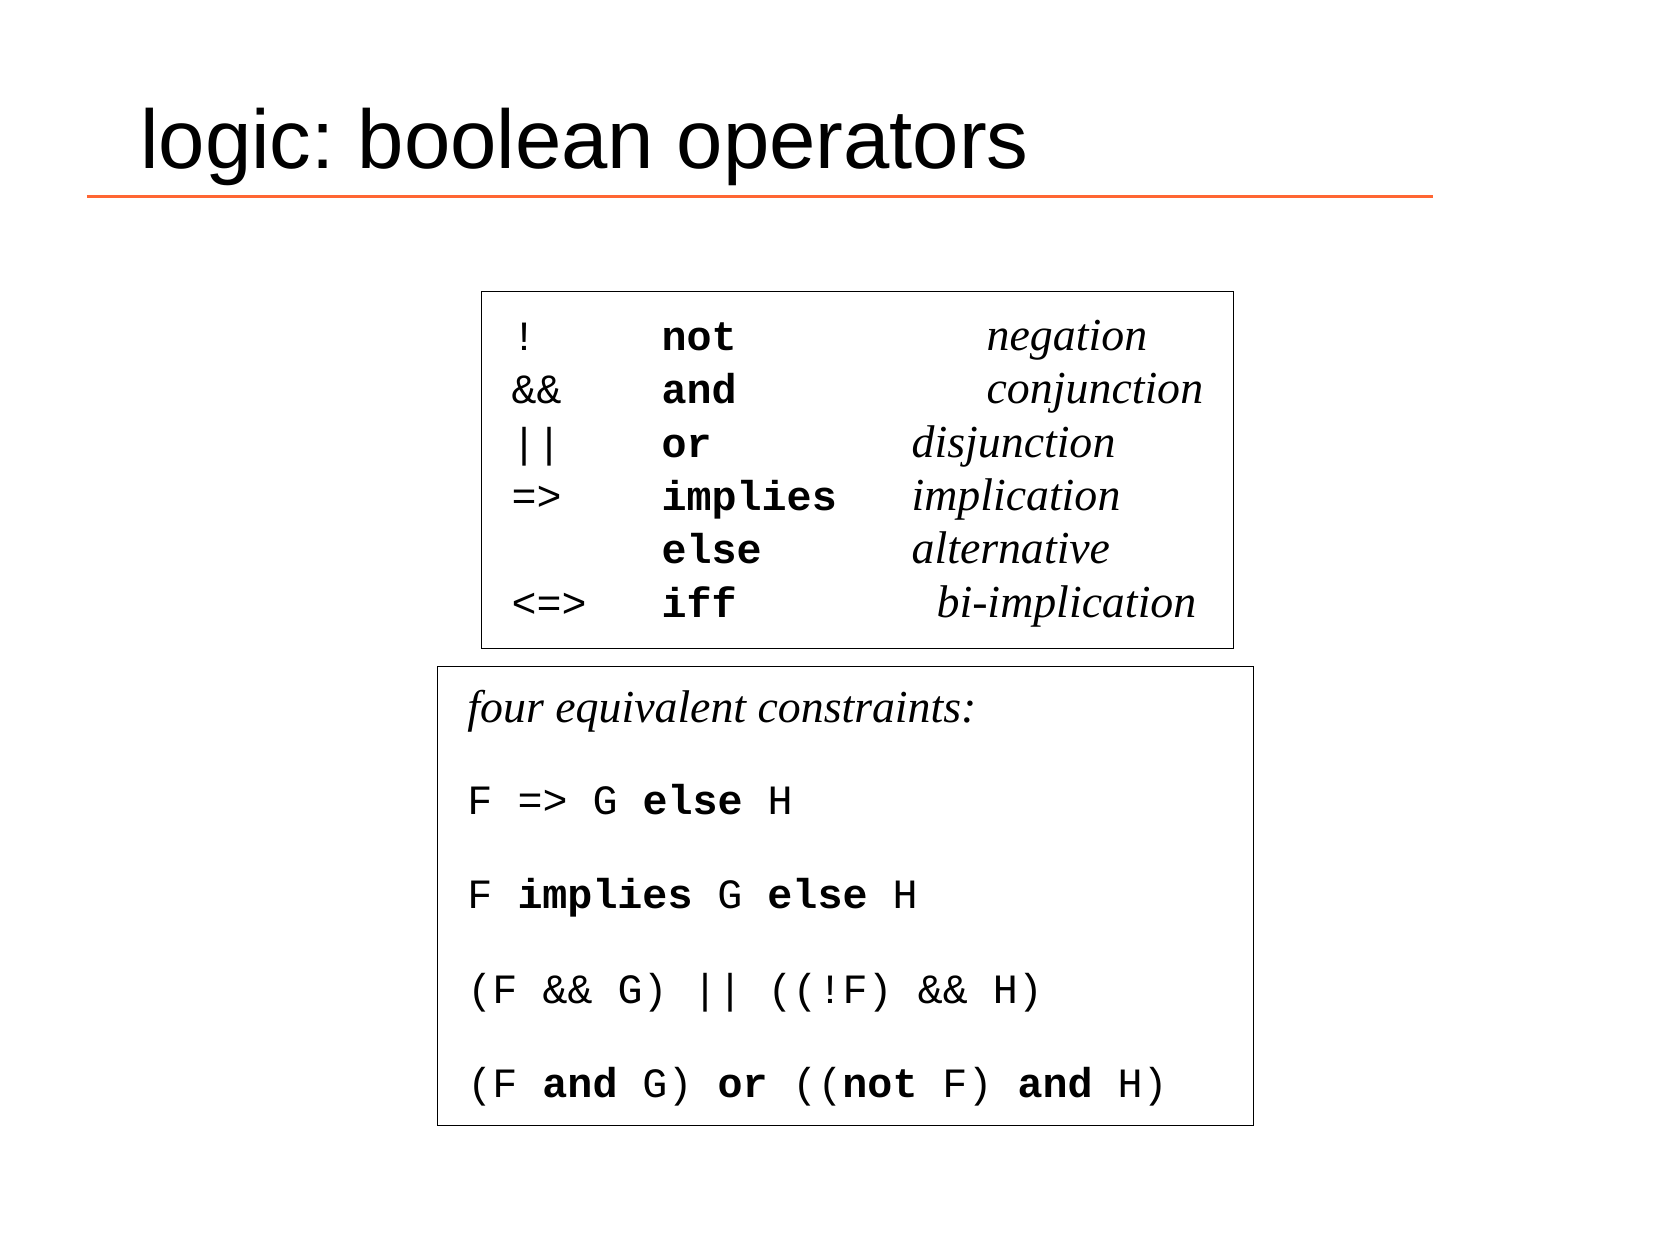

# logic: boolean operators
!		not		 	 negation
&&		and		 	 conjunction
||		or			 disjunction
=>		implies	 implication
		else	 alternative
<=> iff		 bi-implication
four equivalent constraints:
F => G else H
F implies G else H
(F && G) || ((!F) && H)
(F and G) or ((not F) and H)